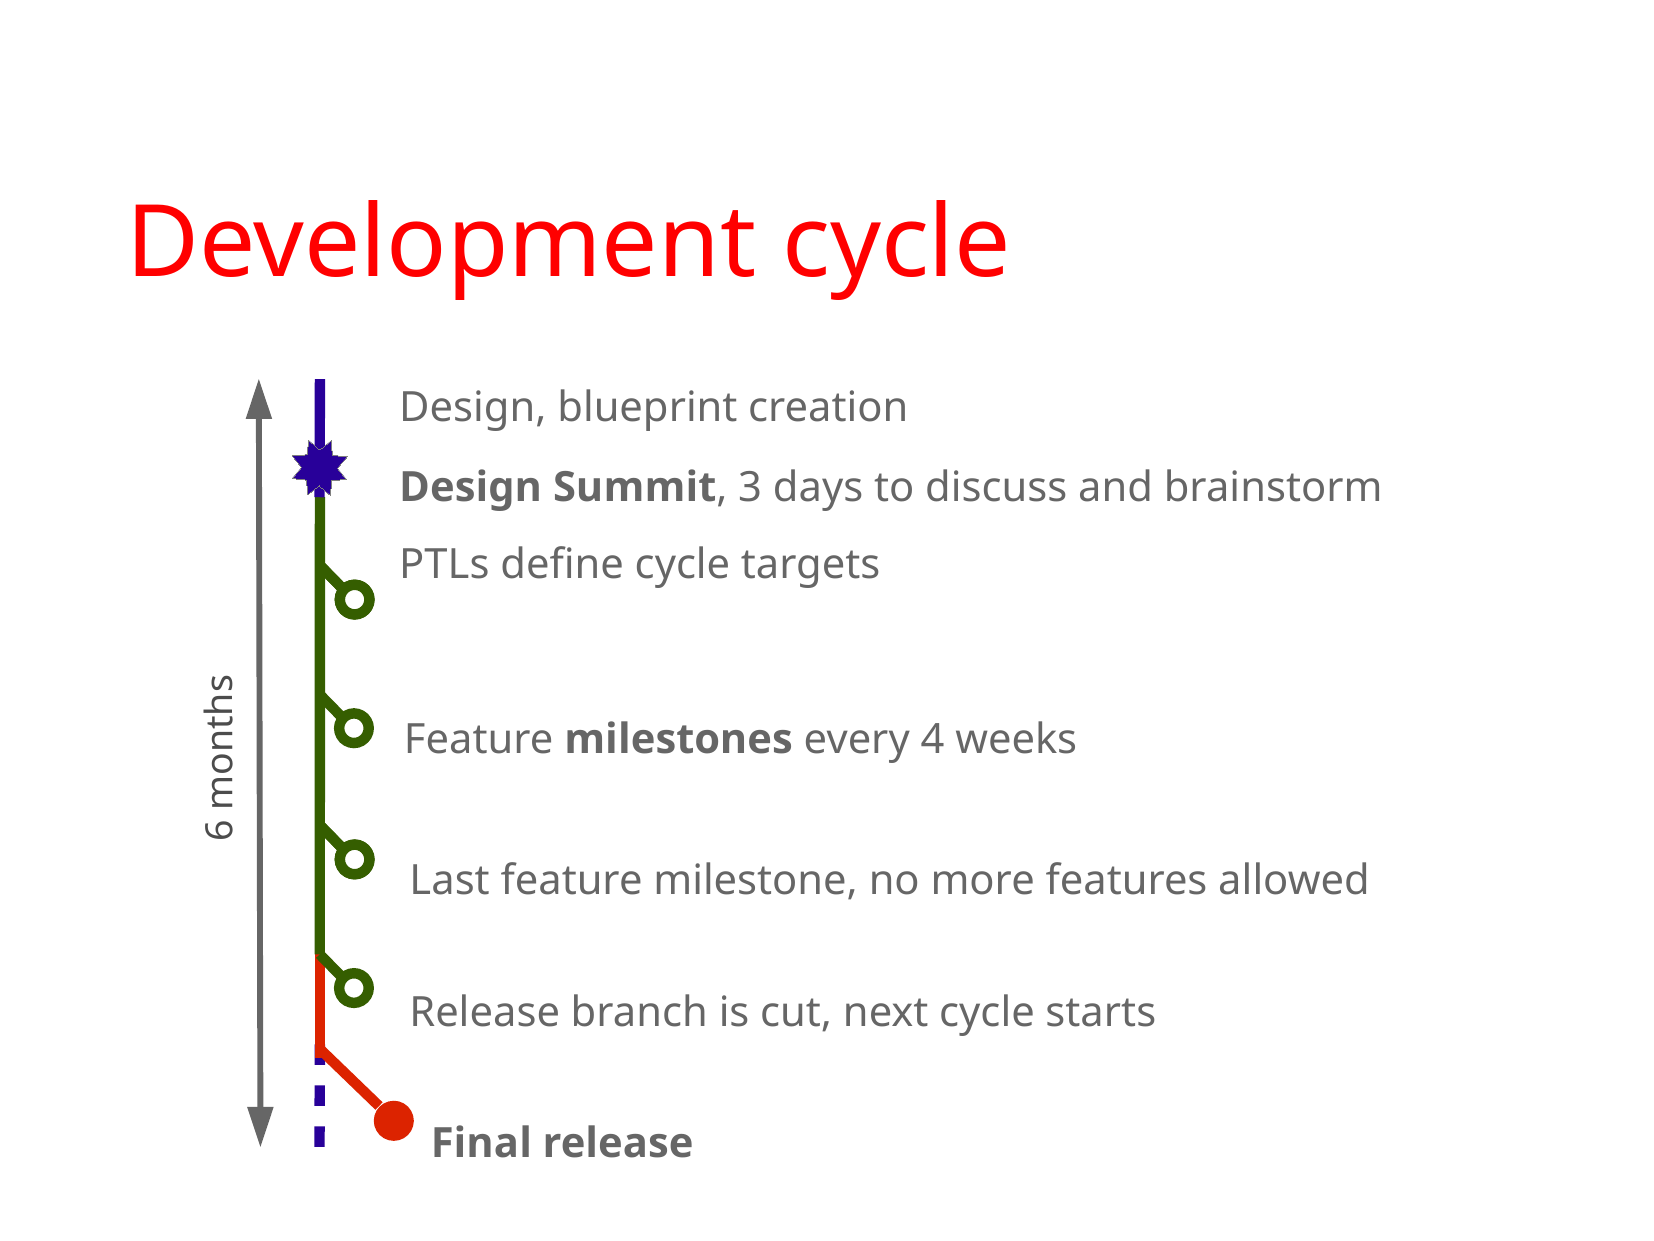

# Development cycle
Design, blueprint creation
Design Summit, 3 days to discuss and brainstorm
PTLs define cycle targets
 6 months
Feature milestones every 4 weeks
Last feature milestone, no more features allowed
Release branch is cut, next cycle starts
 Final release